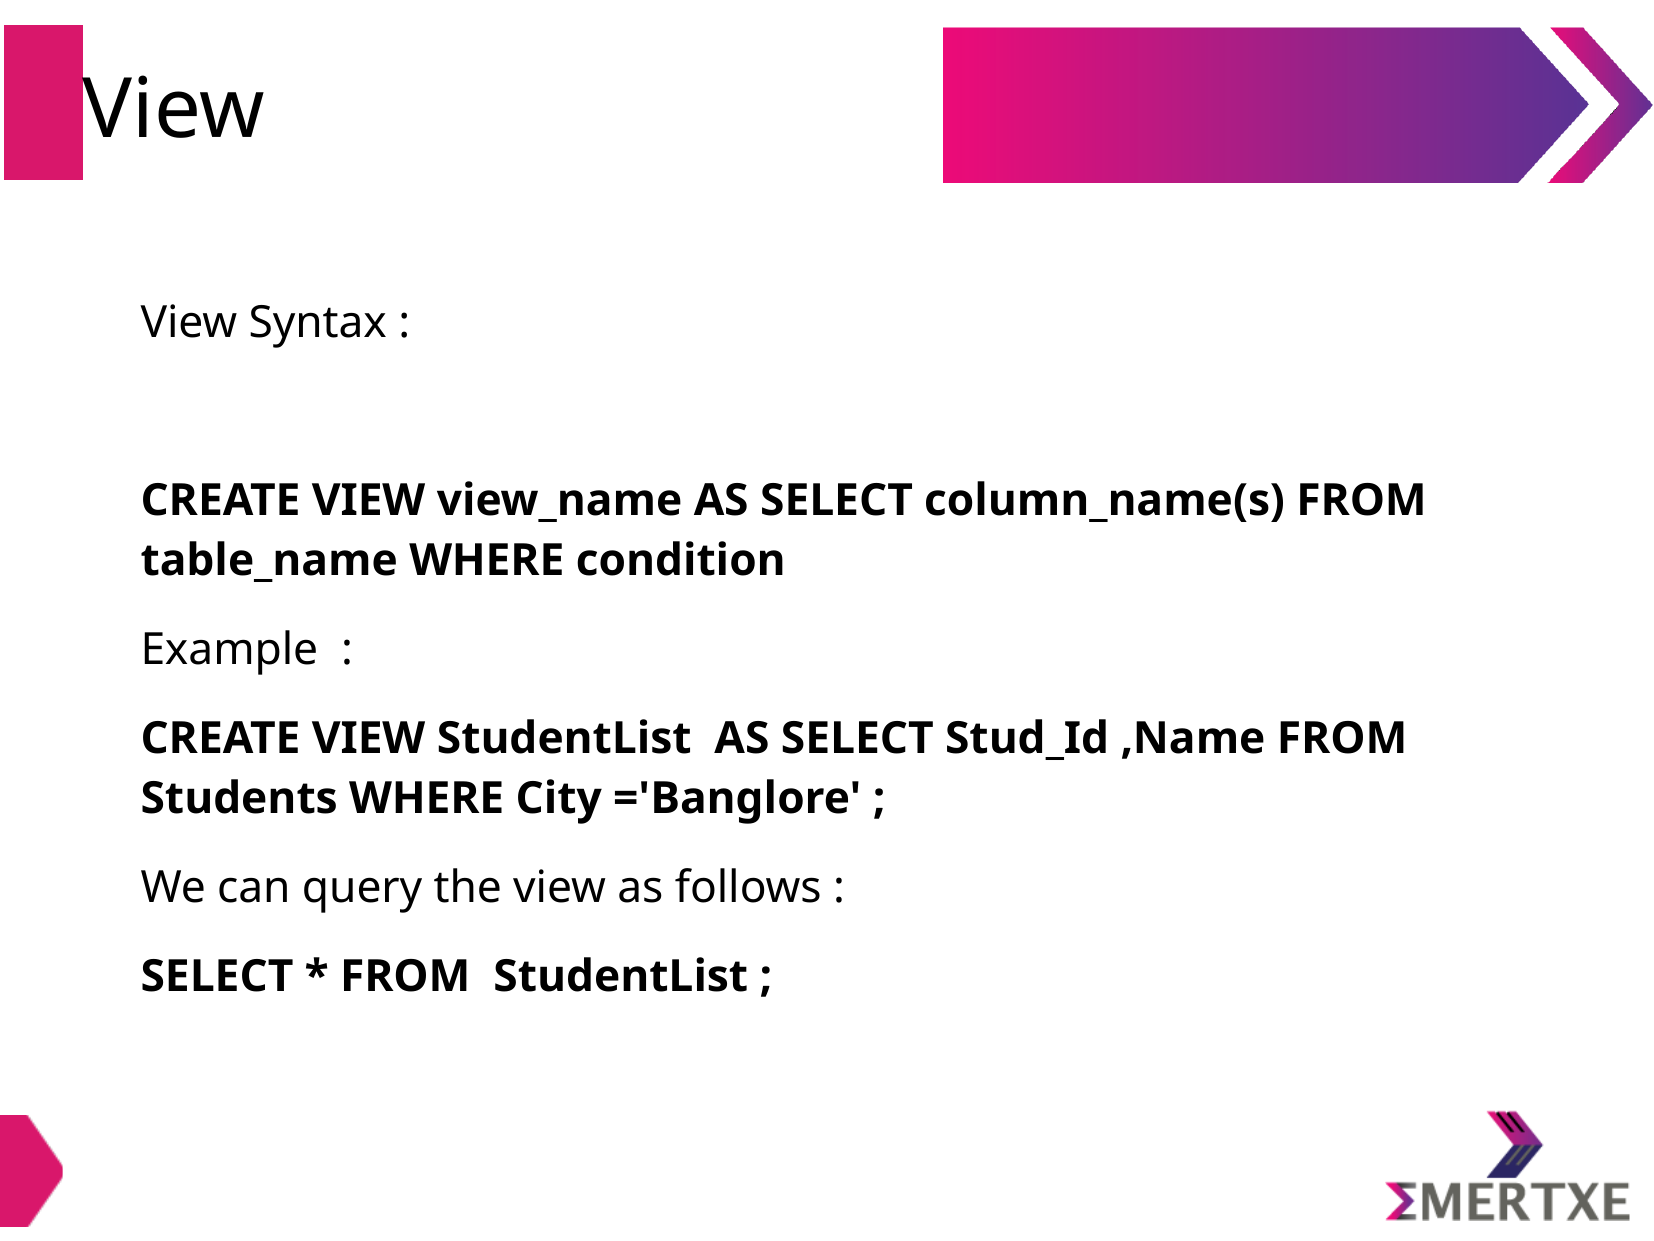

# View
View Syntax :
CREATE VIEW view_name AS SELECT column_name(s) FROM table_name WHERE condition
Example :
CREATE VIEW StudentList AS SELECT Stud_Id ,Name FROM Students WHERE City ='Banglore' ;
We can query the view as follows :
SELECT * FROM StudentList ;